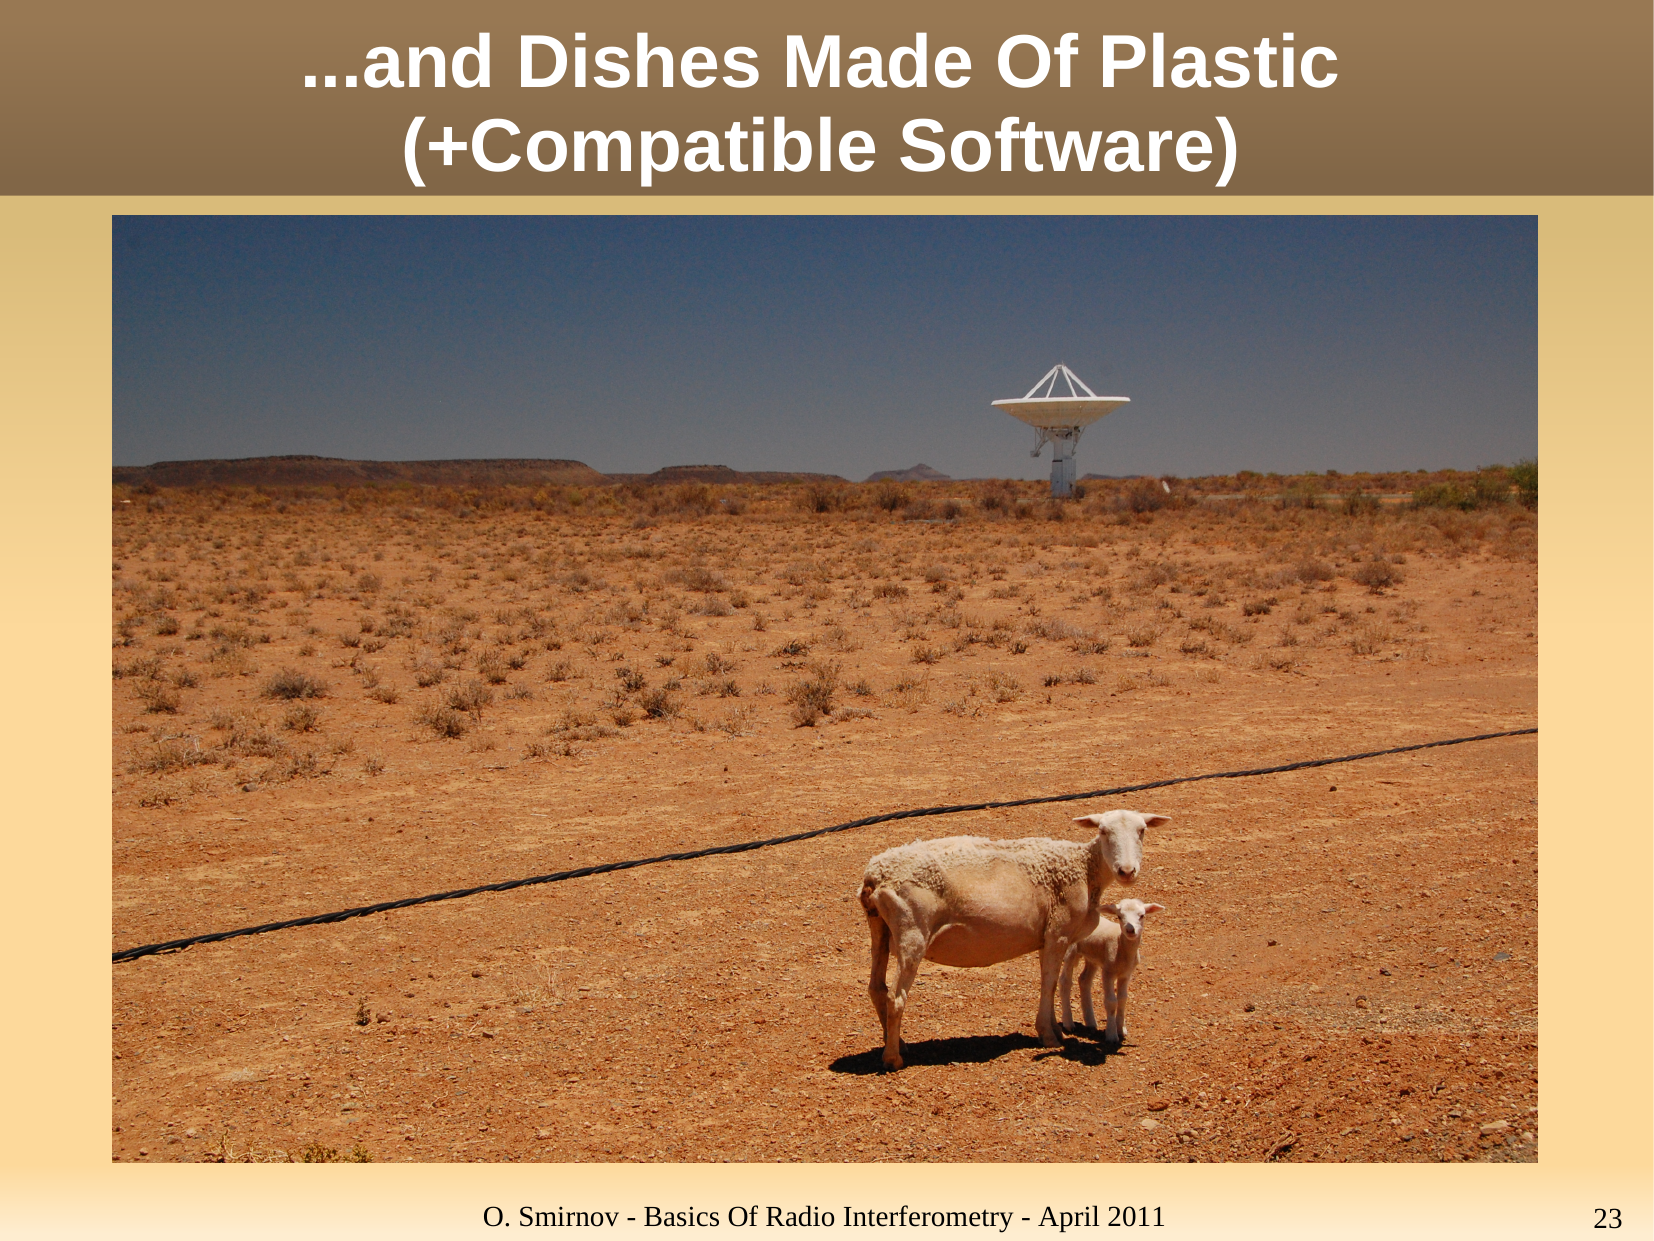

# ...and Dishes Made Of Plastic (+Compatible Software)
O. Smirnov - Basics Of Radio Interferometry - April 2011
23